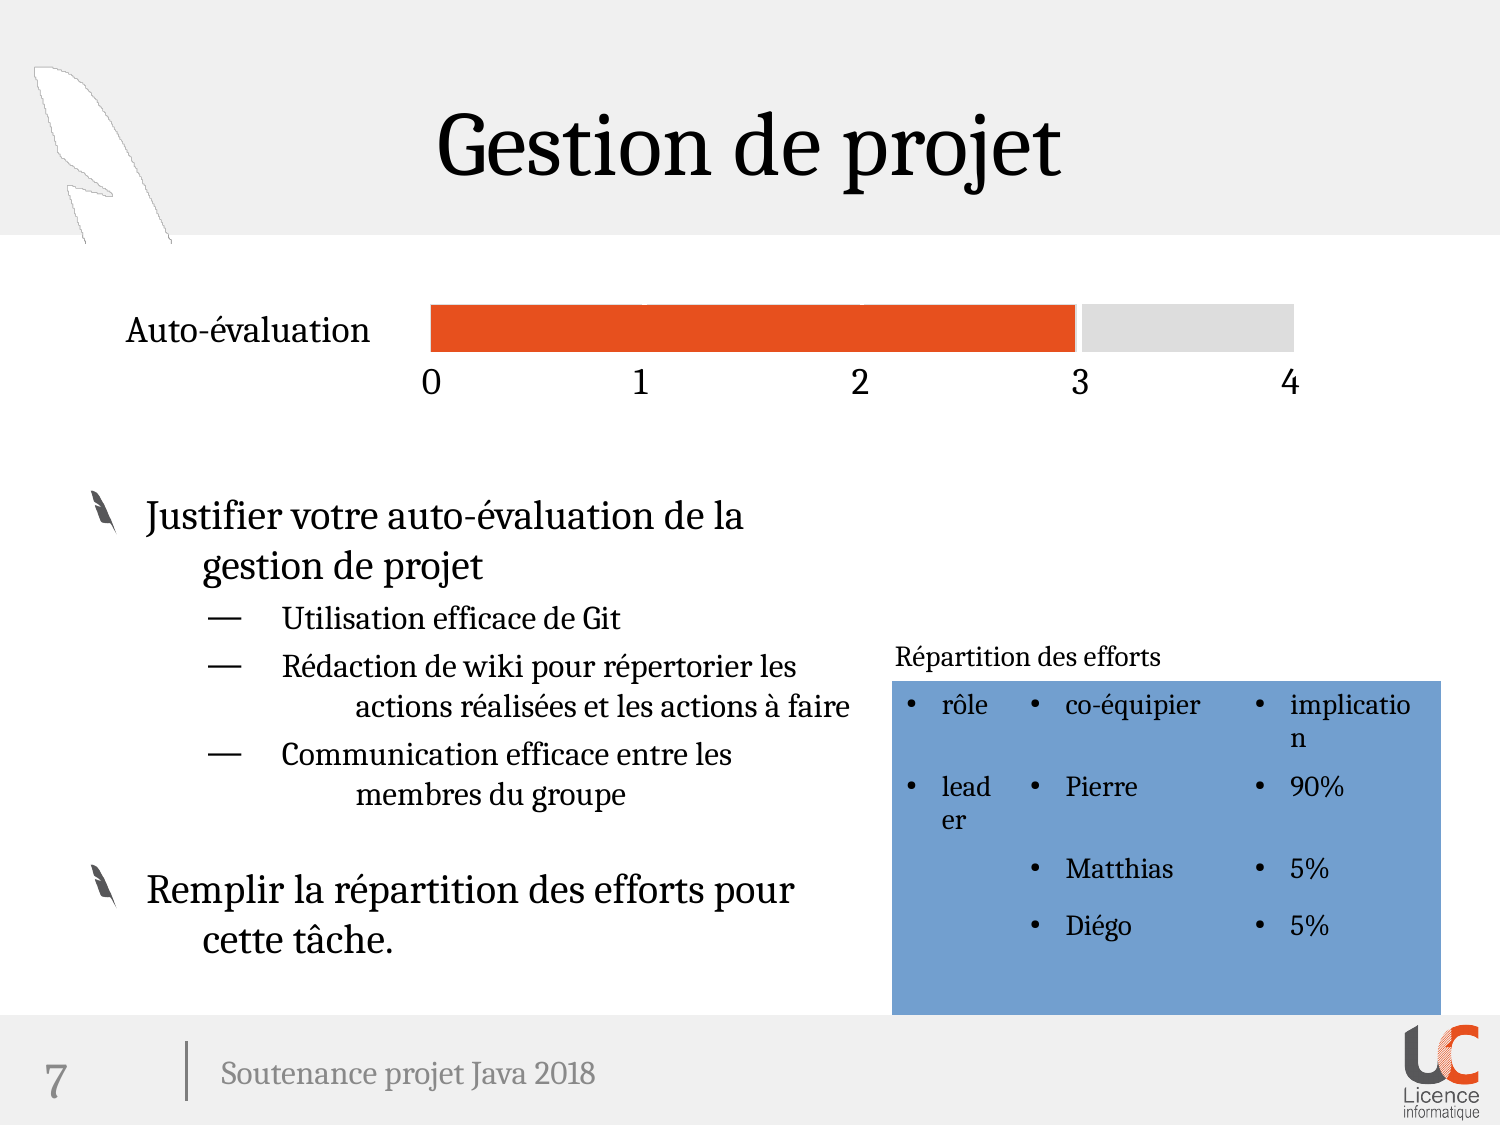

Gestion de projet
# Justifier votre auto-évaluation de la gestion de projet
Utilisation efficace de Git
Rédaction de wiki pour répertorier les actions réalisées et les actions à faire
Communication efficace entre les membres du groupe
Remplir la répartition des efforts pour cette tâche.
Répartition des efforts
| rôle | co-équipier | implication |
| --- | --- | --- |
| leader | Pierre | 90% |
| | Matthias | 5% |
| | Diégo | 5% |
| | | |
Soutenance projet Java 2018